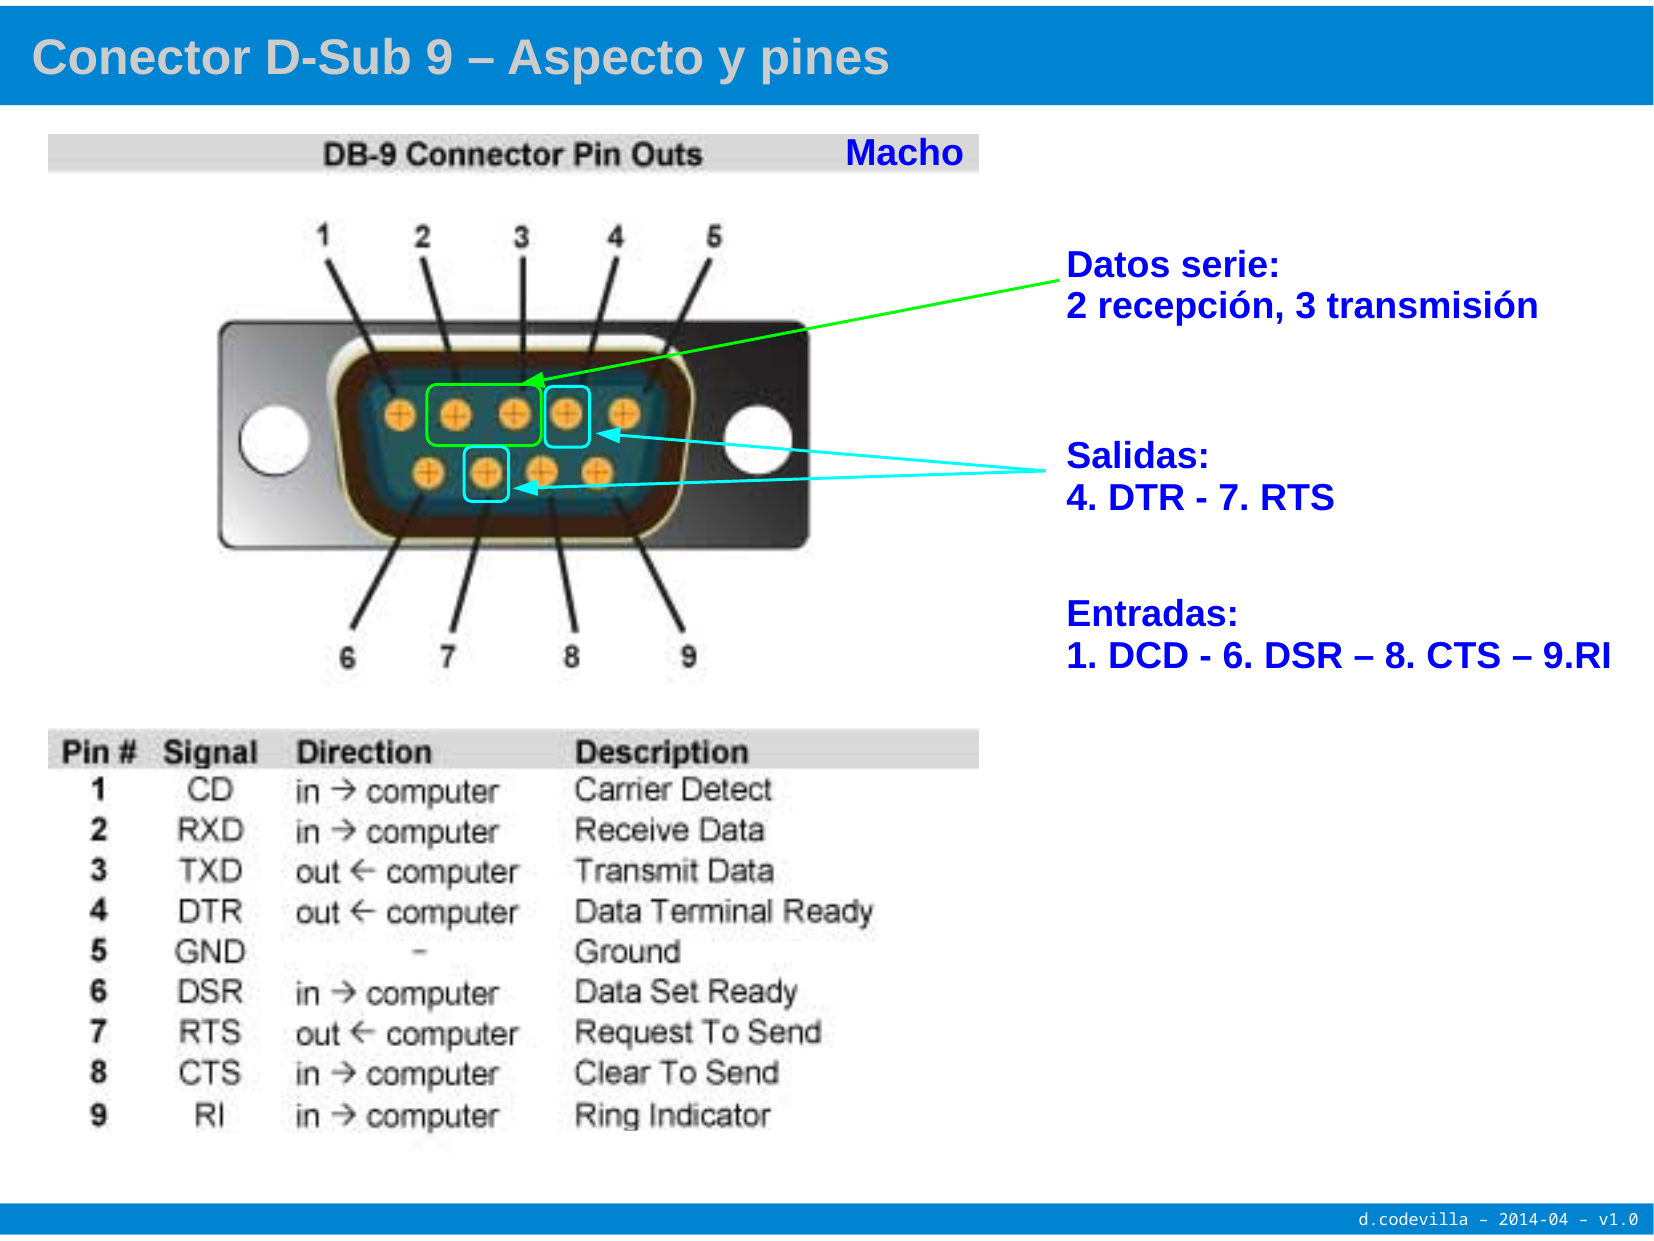

Conector D-Sub 9 – Aspecto y pines
Macho
Datos serie:
2 recepción, 3 transmisión
Salidas:
4. DTR - 7. RTS
Entradas:
1. DCD - 6. DSR – 8. CTS – 9.RI